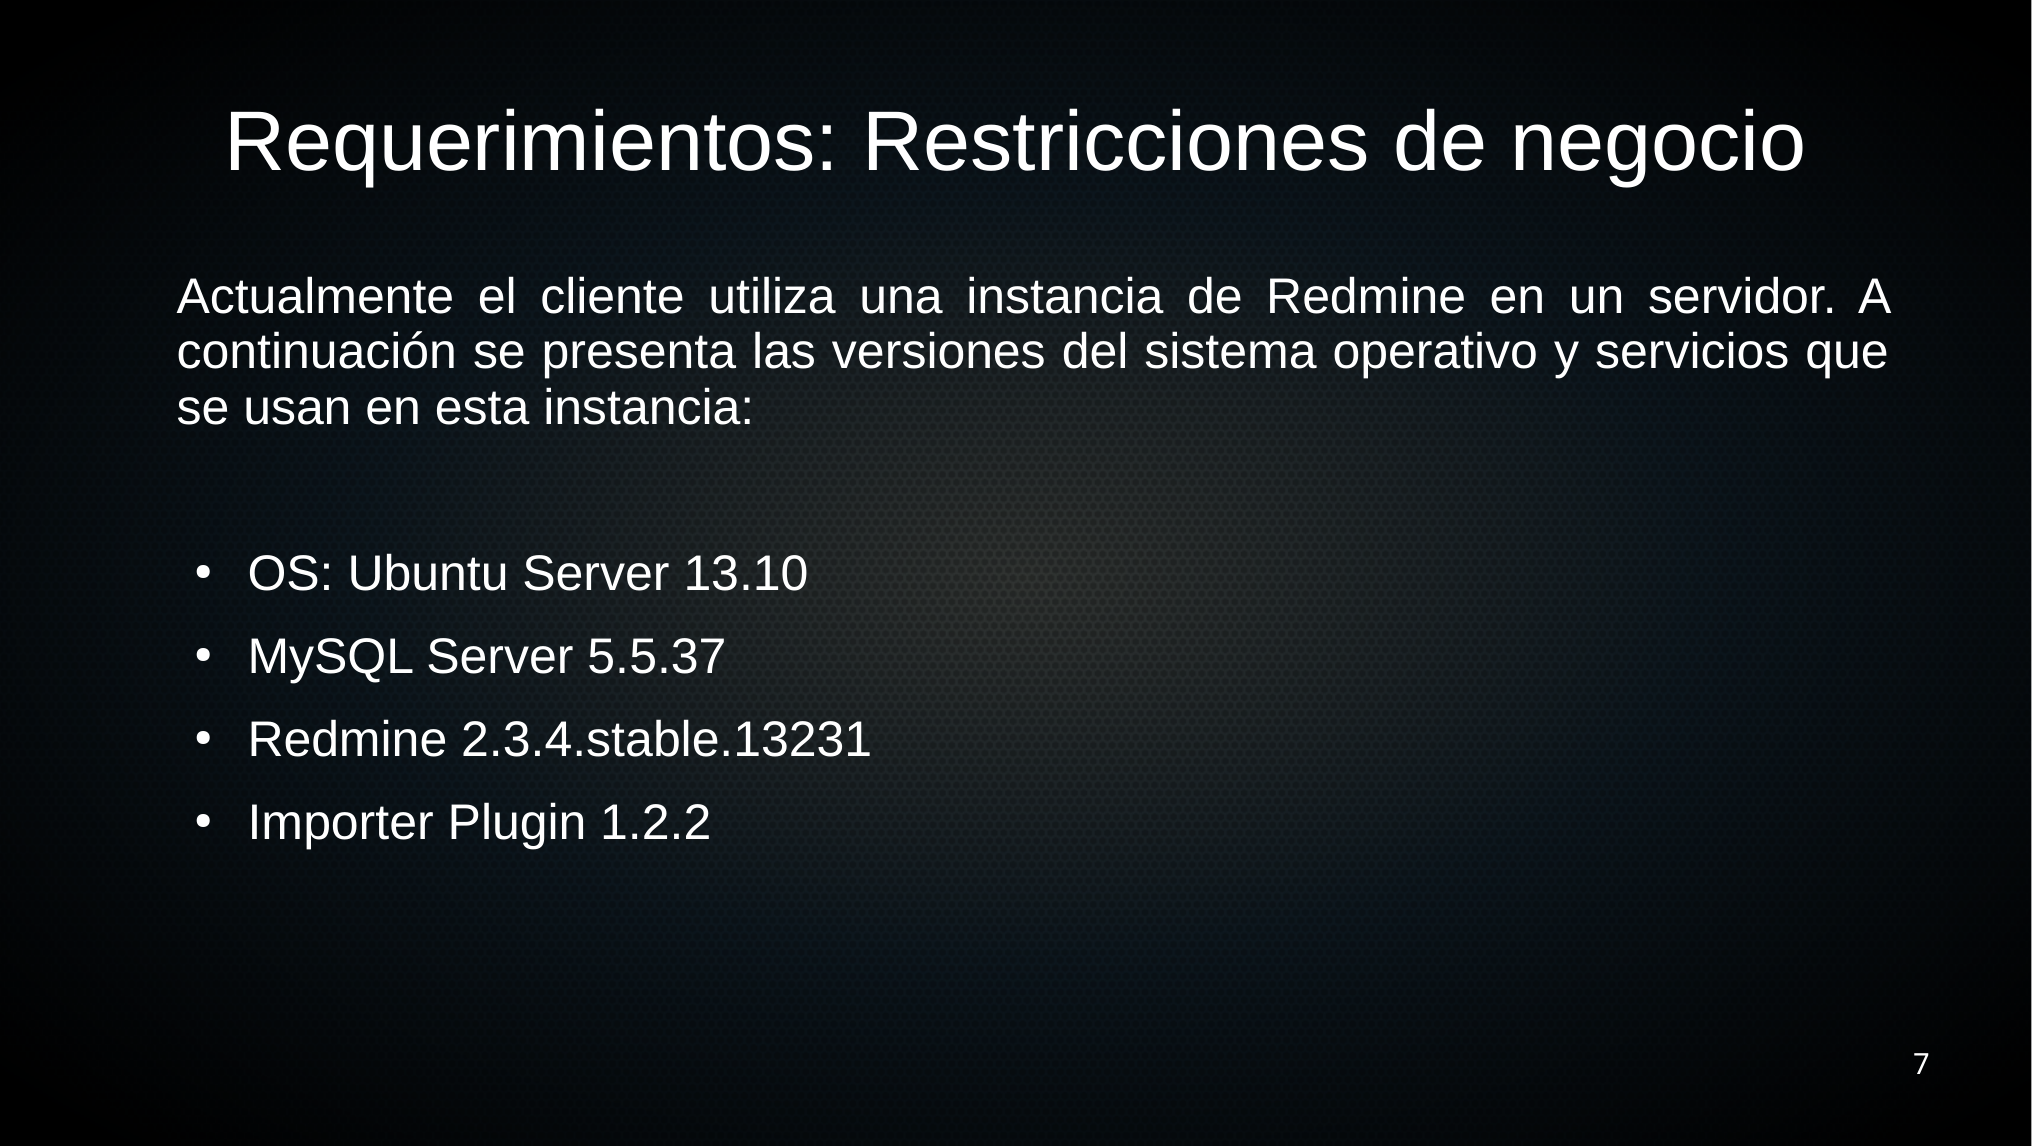

# Requerimientos: Restricciones de negocio
Actualmente el cliente utiliza una instancia de Redmine en un servidor. A continuación se presenta las versiones del sistema operativo y servicios que se usan en esta instancia:
OS: Ubuntu Server 13.10
MySQL Server 5.5.37
Redmine 2.3.4.stable.13231
Importer Plugin 1.2.2
7